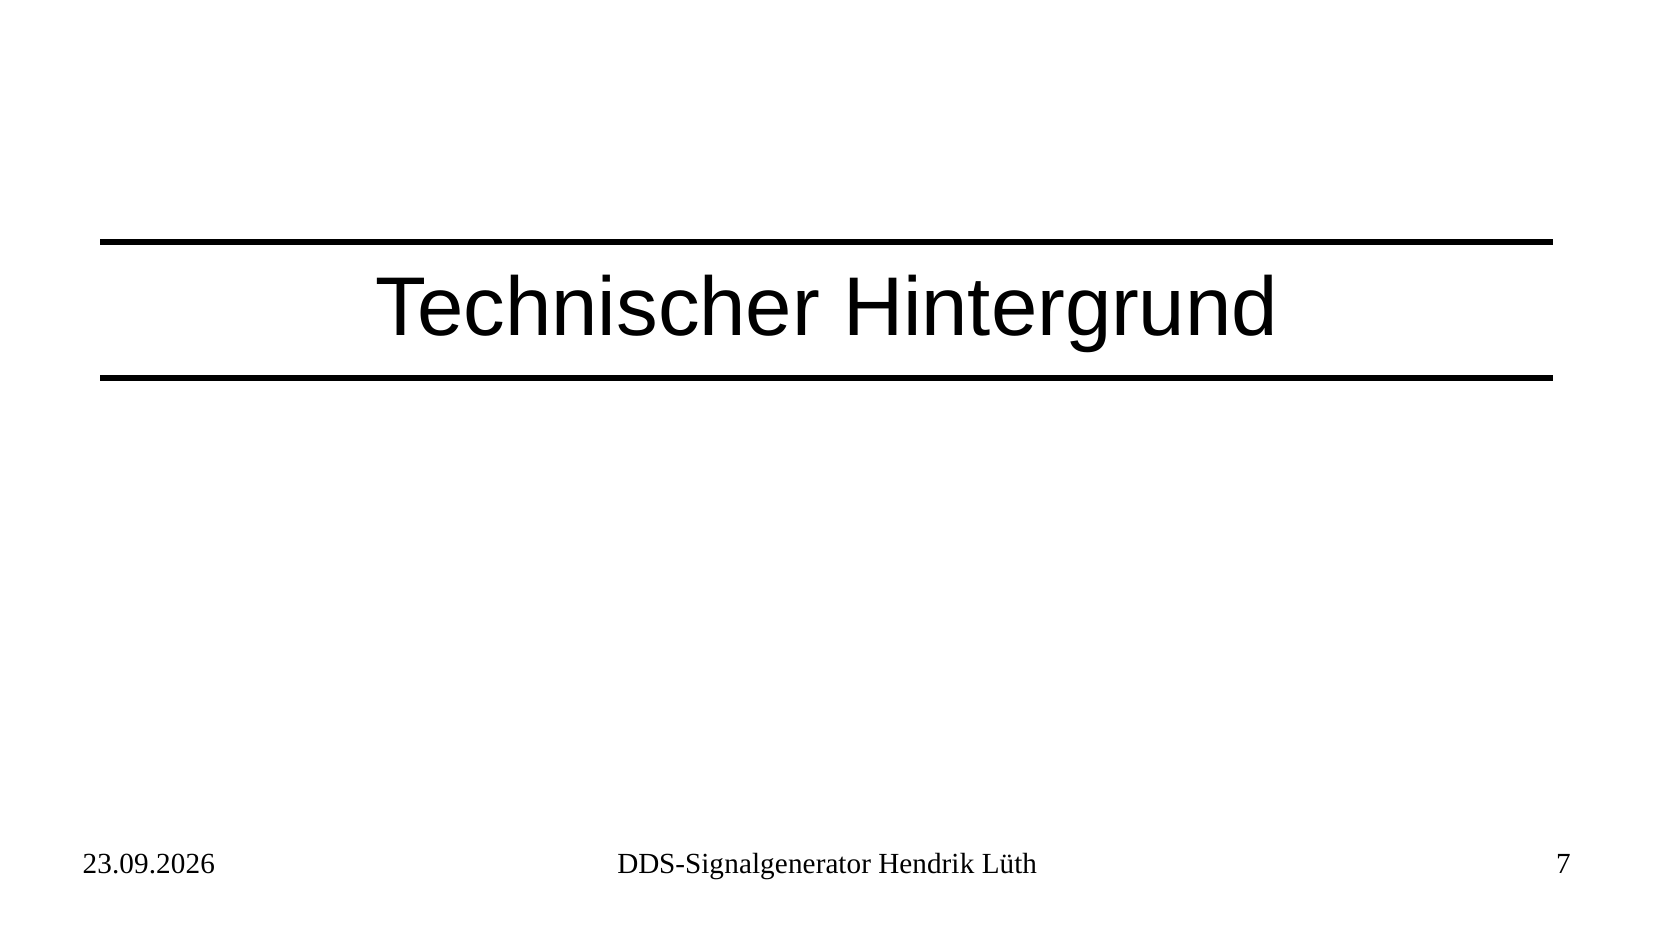

# Technischer Hintergrund
DDS-Signalgenerator Hendrik Lüth
7